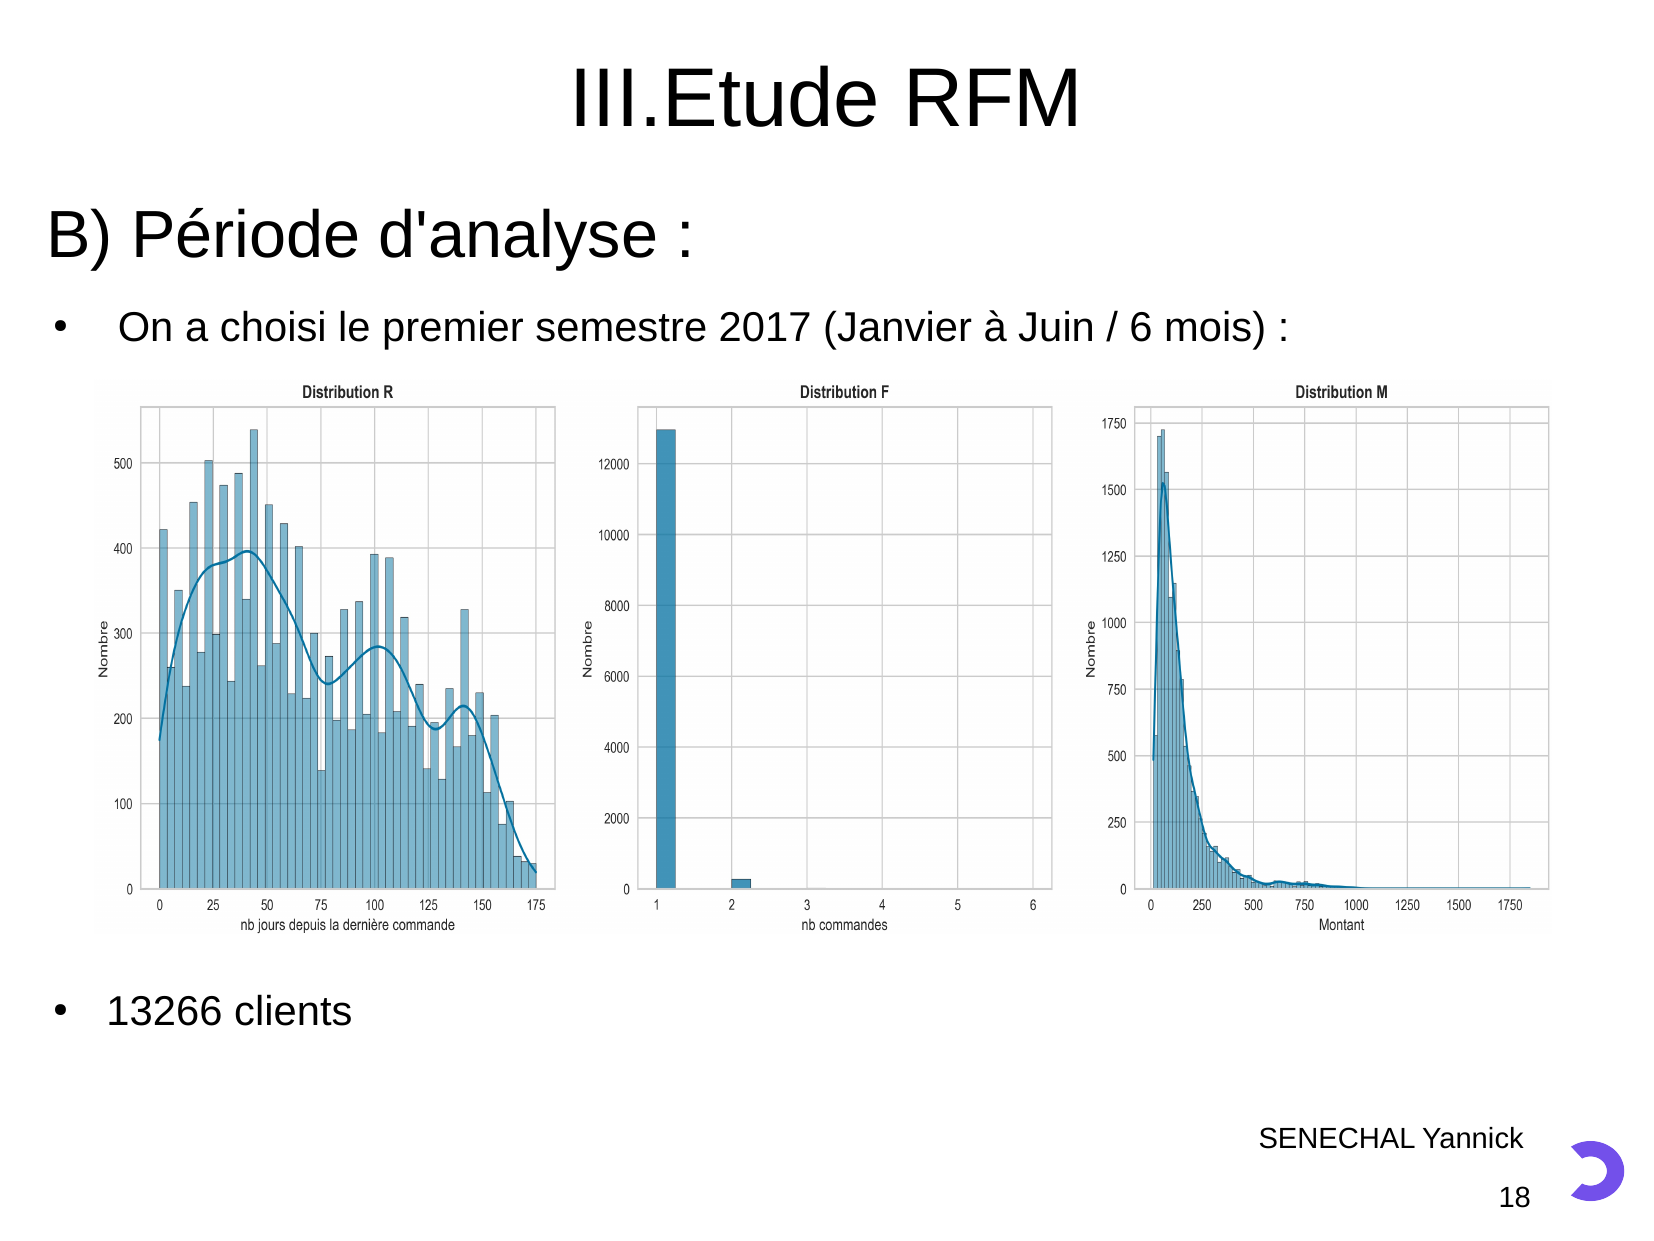

# III.Etude RFM
B) Période d'analyse :
 On a choisi le premier semestre 2017 (Janvier à Juin / 6 mois) :
13266 clients
SENECHAL Yannick
18